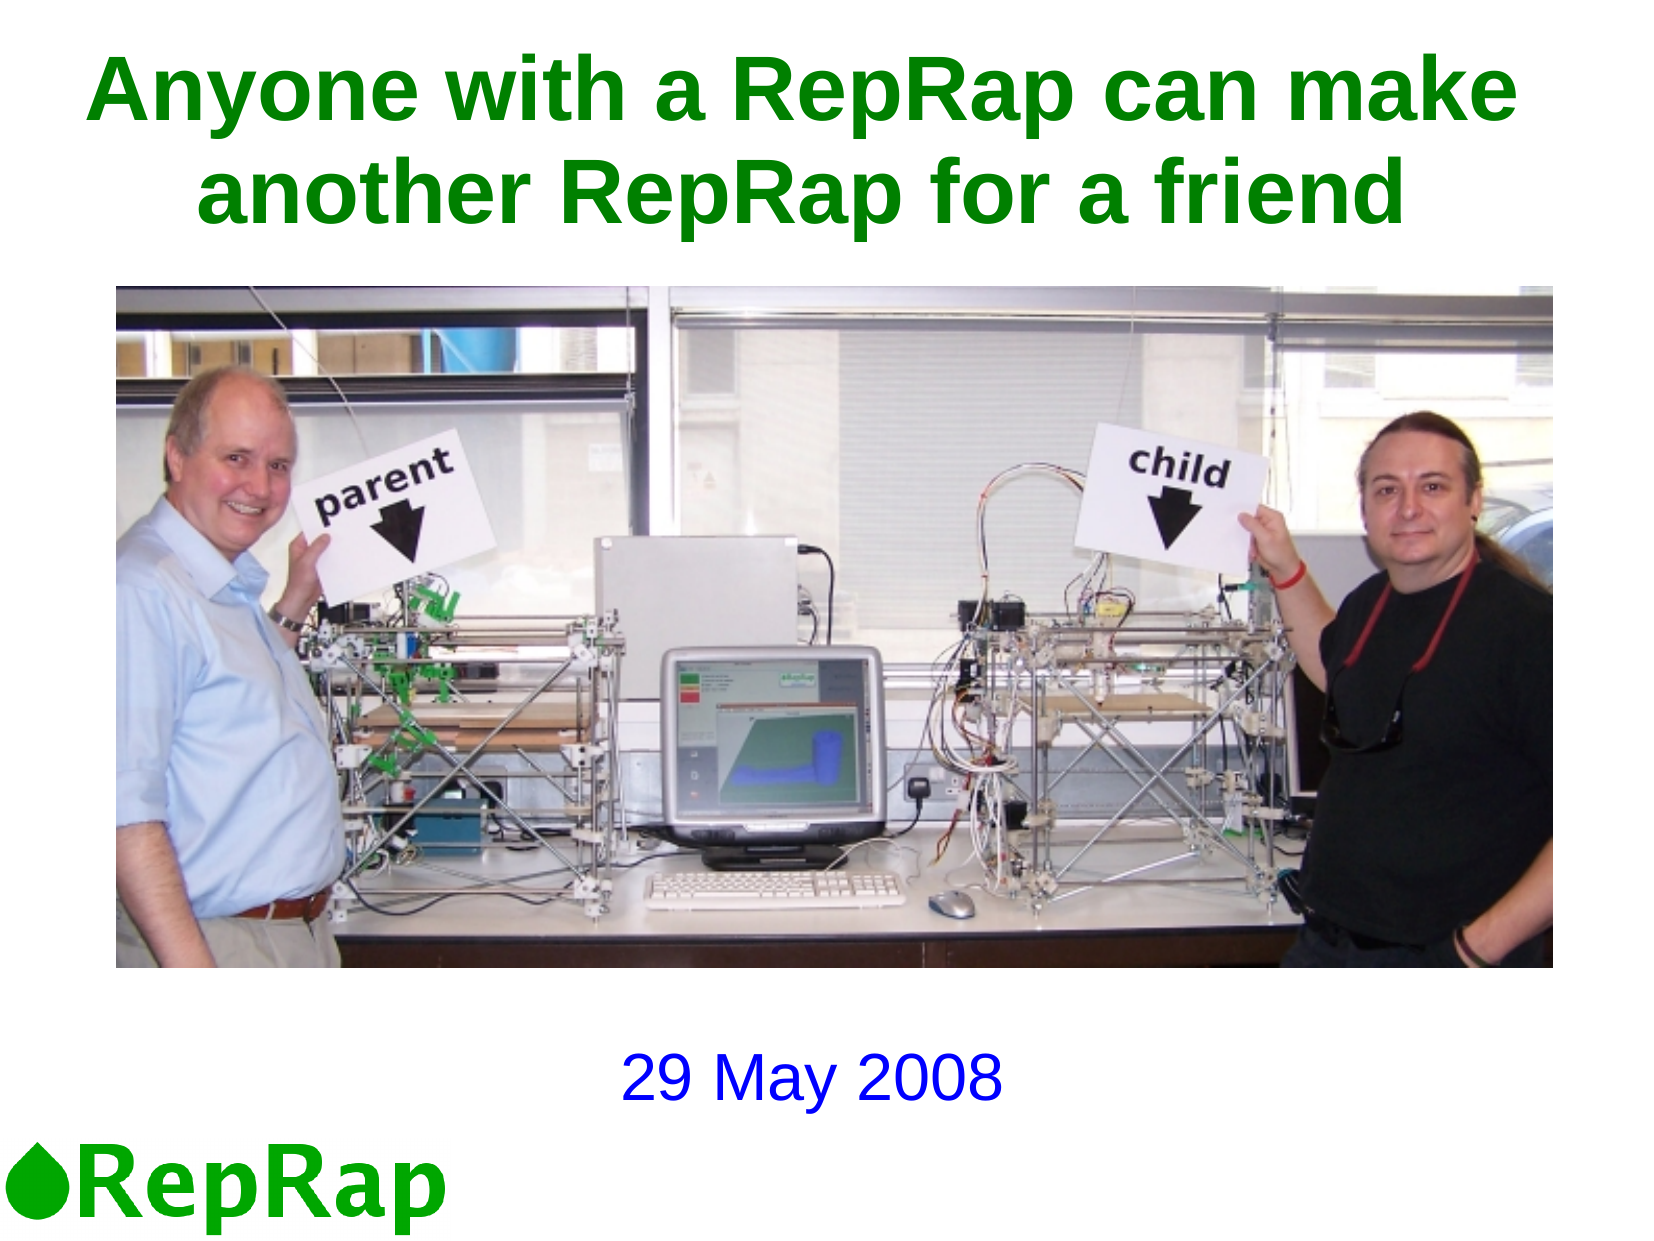

# Anyone with a RepRap can make another RepRap for a friend
29 May 2008